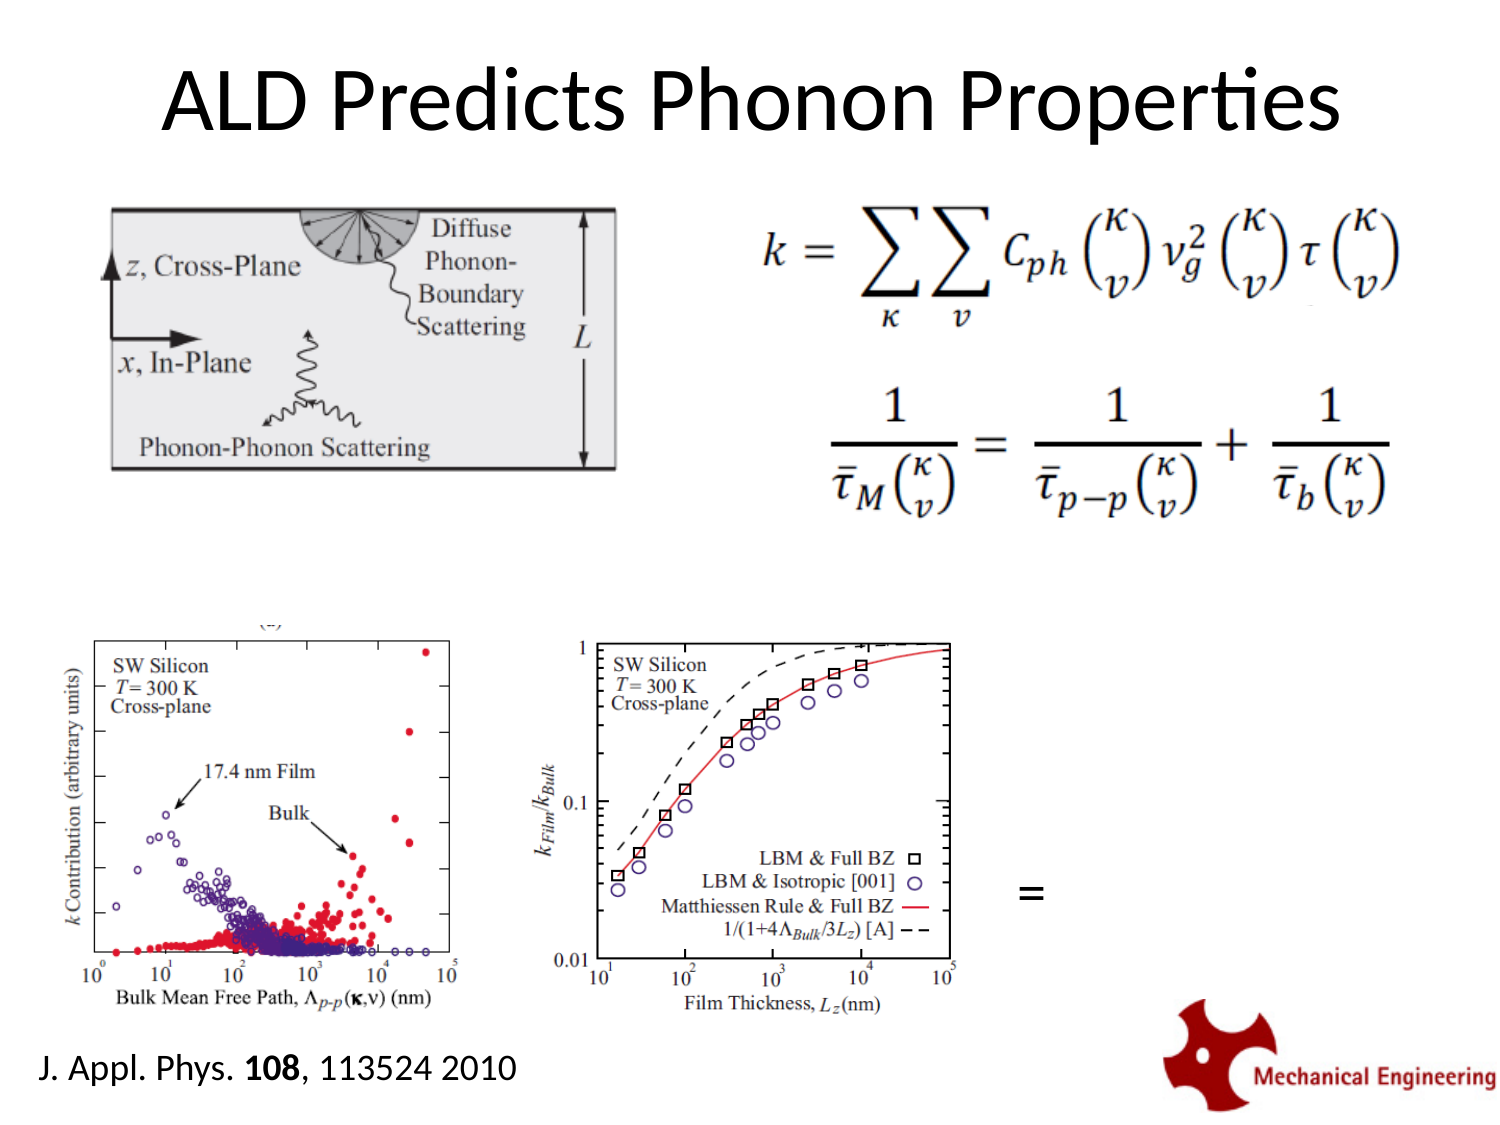

ALD Predicts Phonon Properties
Simulation: Classical vs. Quantum
Simulation Expense
 Fitted function(al)s using Ab-Initio, expriment, intuition, etc
 No fitting, different “environments” naturally accounted for
DFT
3 steps/min/128cpu = 0.023 steps/min/cpu
Stillinger-Weber
6E4 steps/min/4 cpu = 15000 steps/min/cpu
=
J. Appl. Phys. 108, 113524 2010